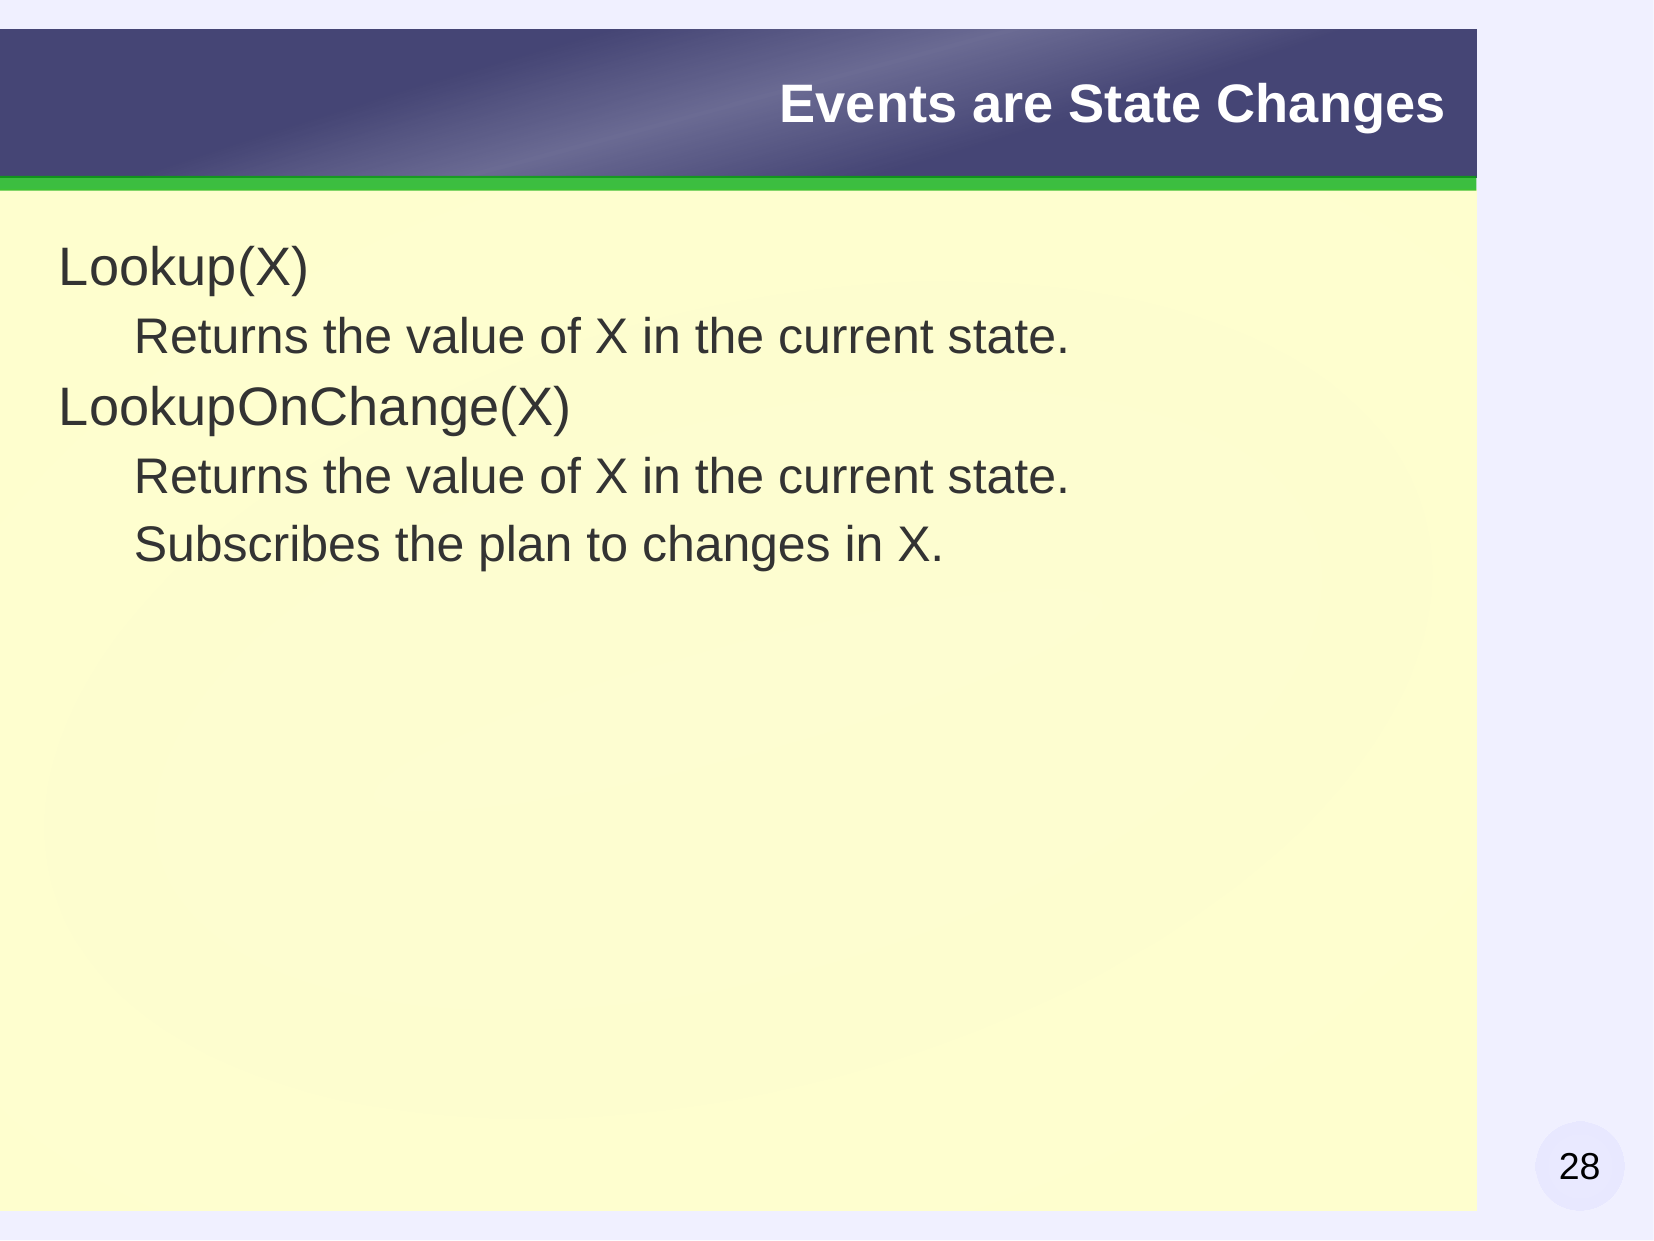

# Events are State Changes
Lookup(X)
Returns the value of X in the current state.
LookupOnChange(X)
Returns the value of X in the current state.
Subscribes the plan to changes in X.